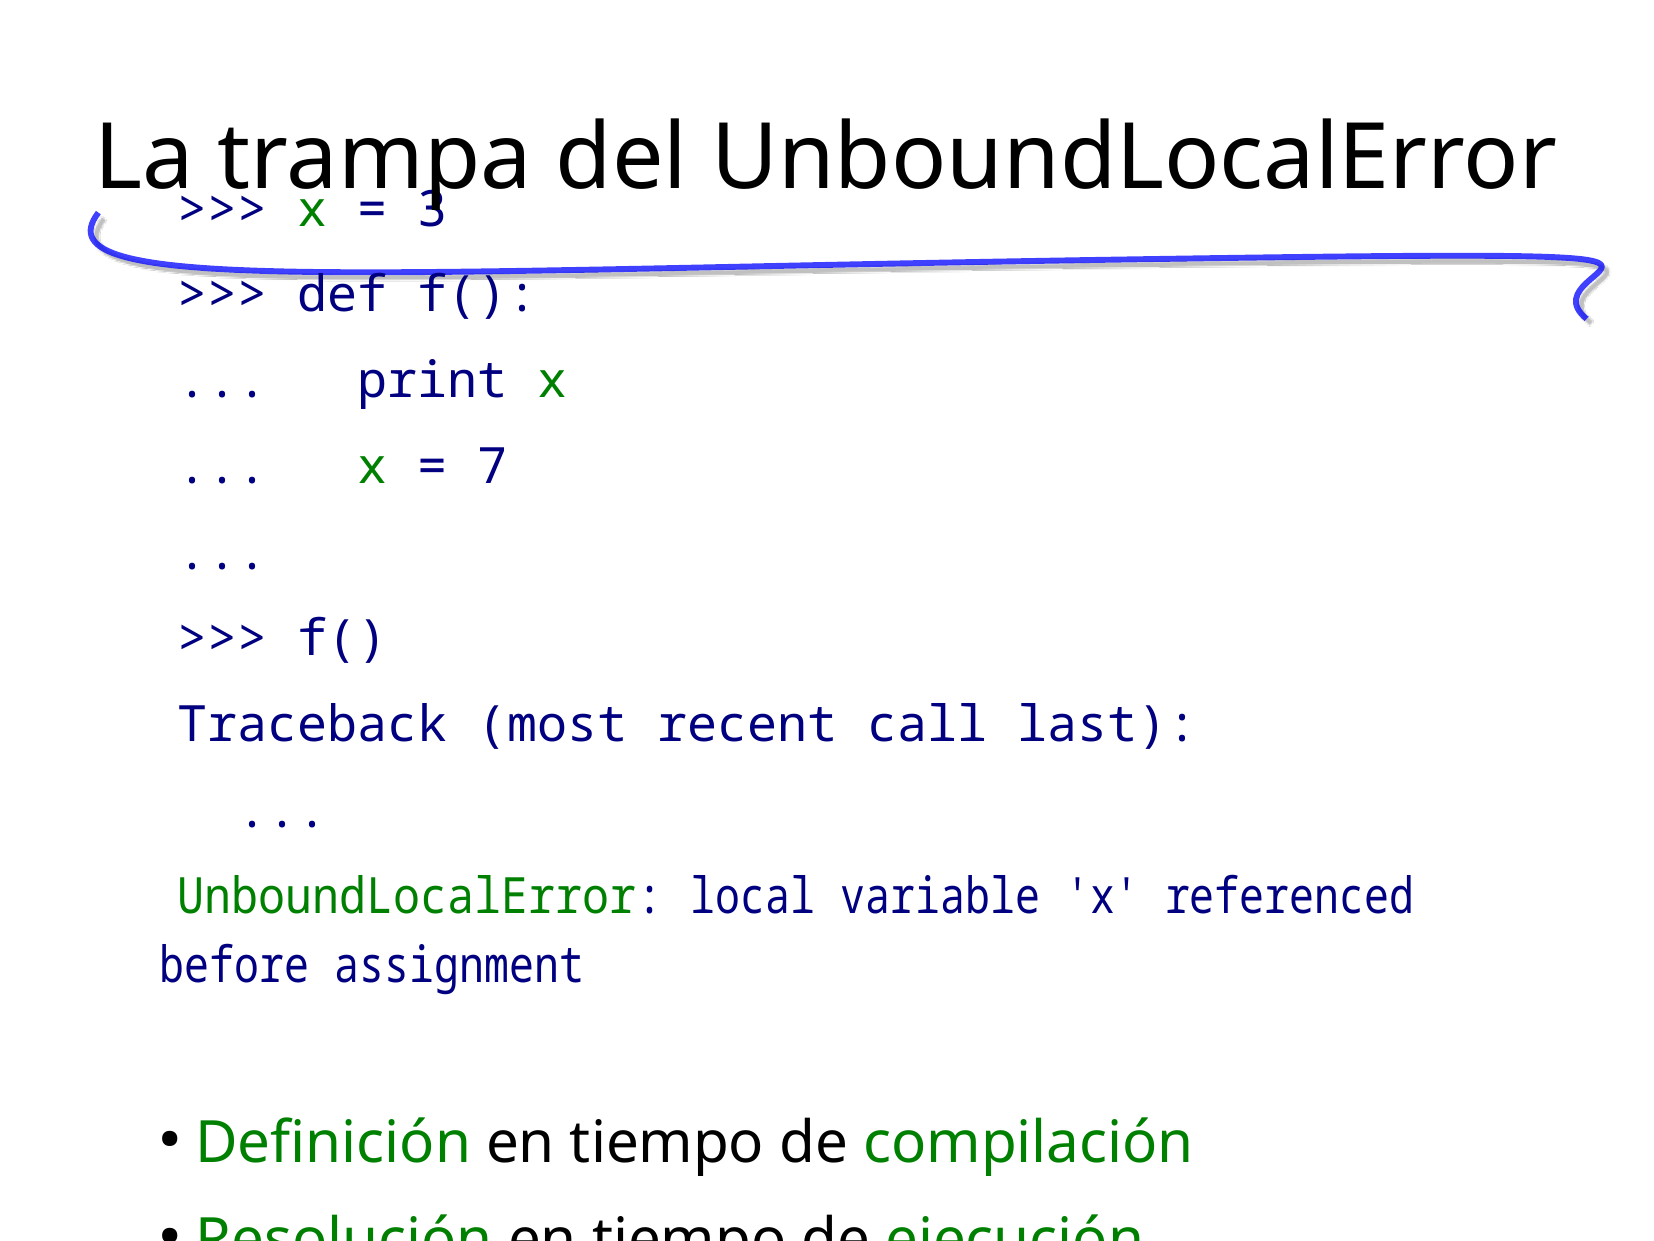

La trampa del UnboundLocalError
# >>> x = 3
>>> def f():
... print x
... x = 7
...
>>> f()
Traceback (most recent call last):
 ...
UnboundLocalError: local variable 'x' referenced before assignment
 Definición en tiempo de compilación
 Resolución en tiempo de ejecución